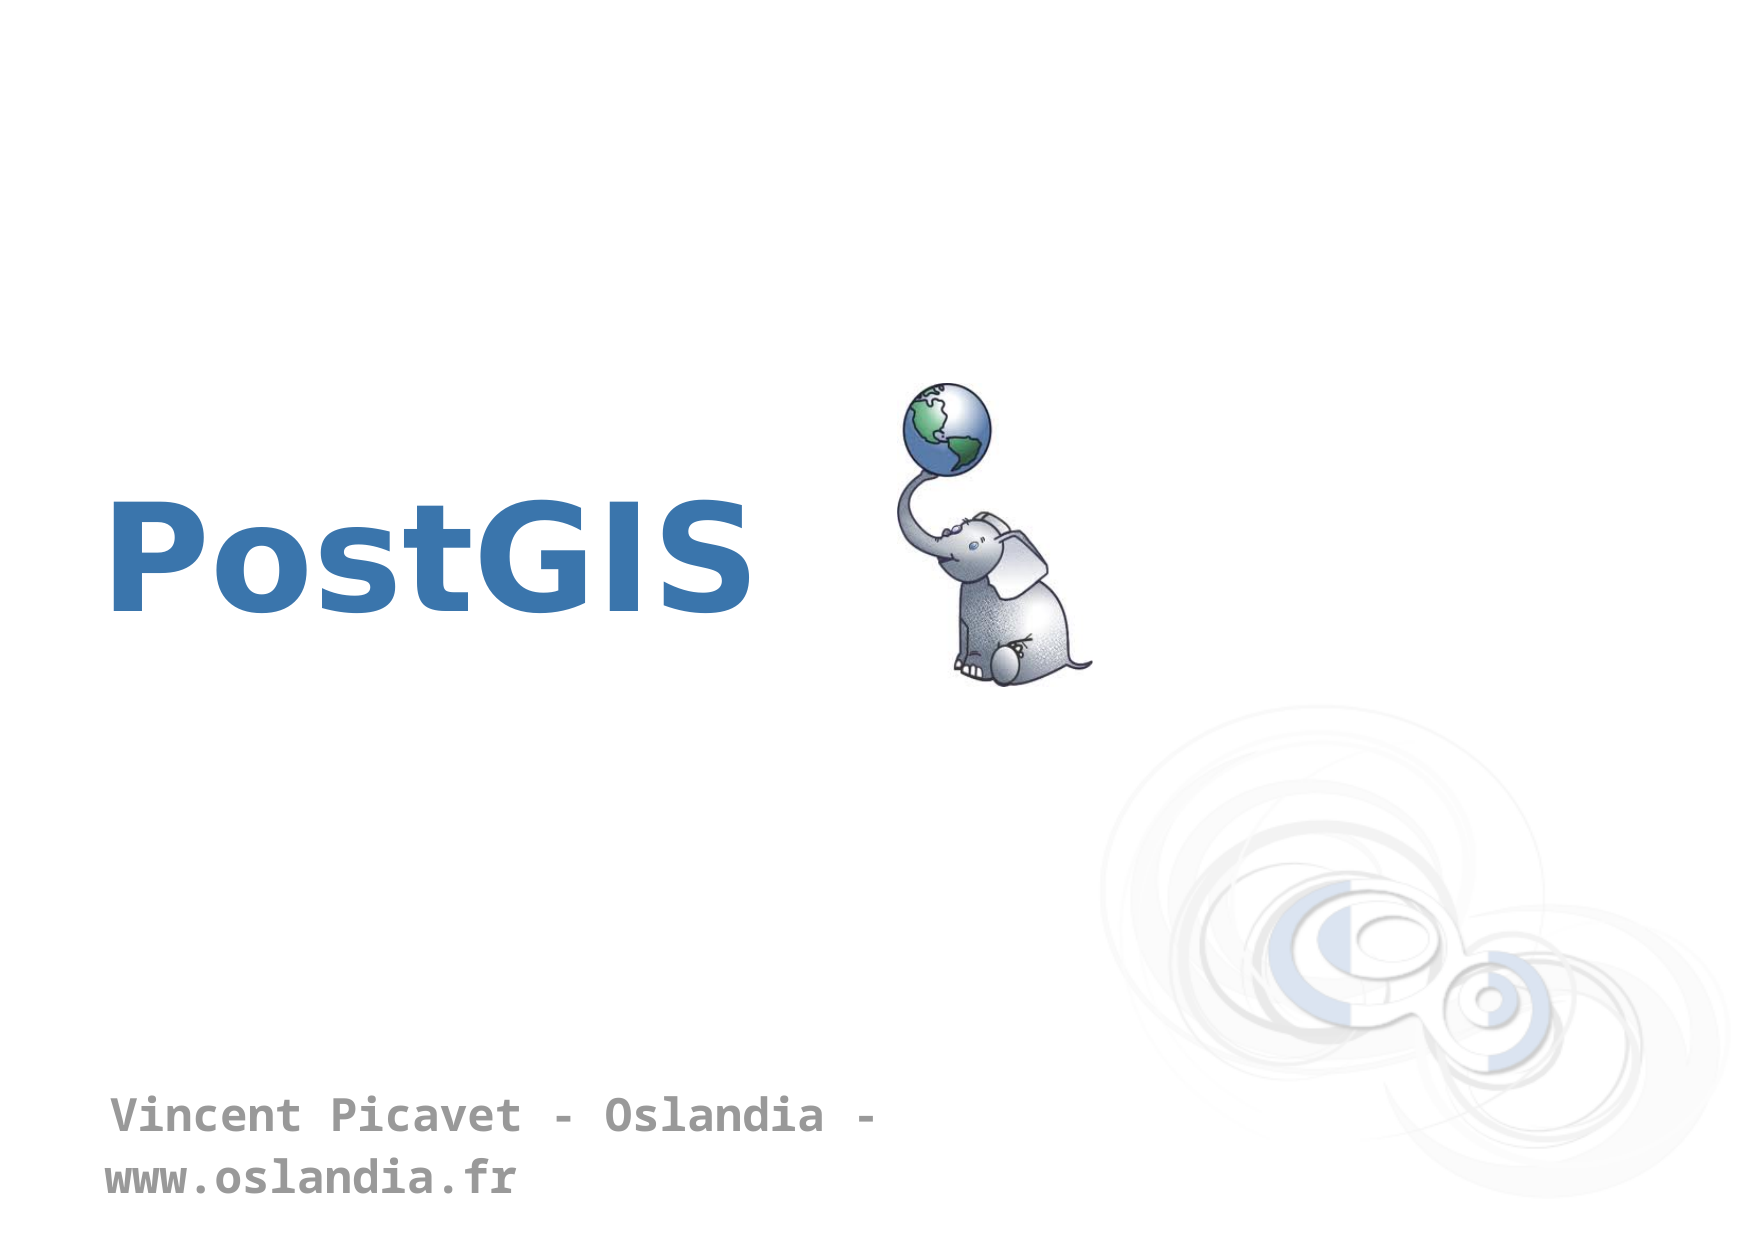

# PostGIS
Vincent Picavet - Oslandia - www.oslandia.fr